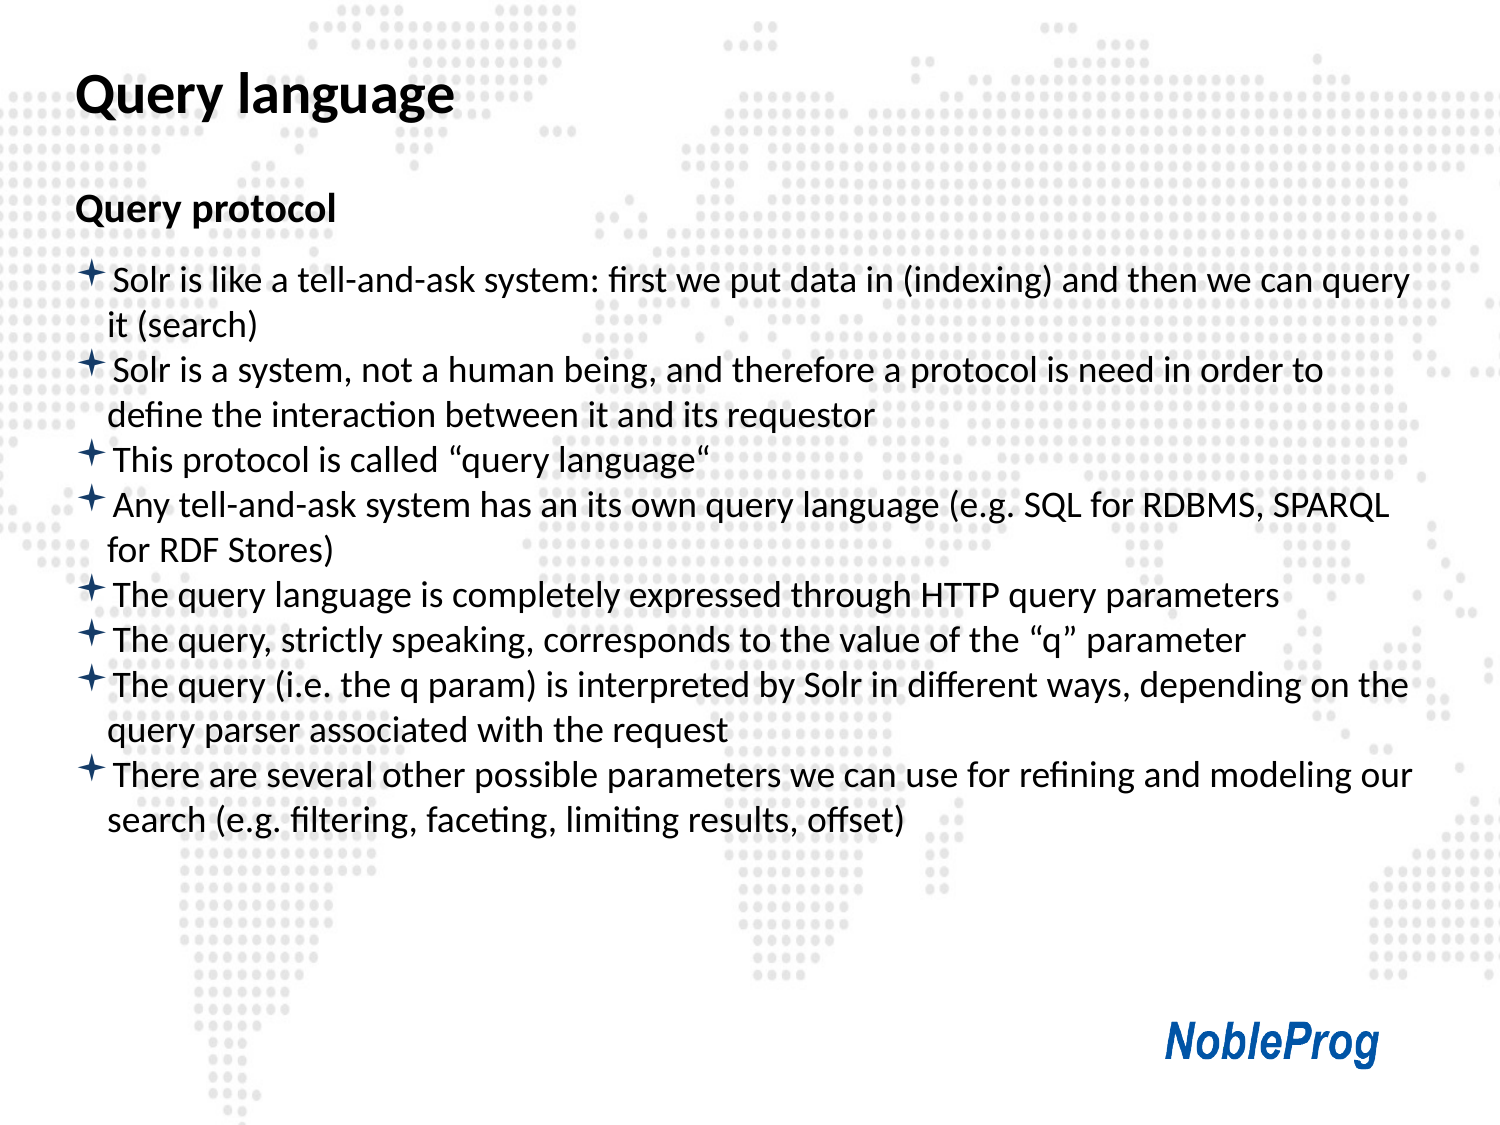

Query language
Query protocol
Solr is like a tell-and-ask system: first we put data in (indexing) and then we can query it (search)
Solr is a system, not a human being, and therefore a protocol is need in order to define the interaction between it and its requestor
This protocol is called “query language“
Any tell-and-ask system has an its own query language (e.g. SQL for RDBMS, SPARQL for RDF Stores)
The query language is completely expressed through HTTP query parameters
The query, strictly speaking, corresponds to the value of the “q” parameter
The query (i.e. the q param) is interpreted by Solr in different ways, depending on the query parser associated with the request
There are several other possible parameters we can use for refining and modeling our search (e.g. filtering, faceting, limiting results, offset)